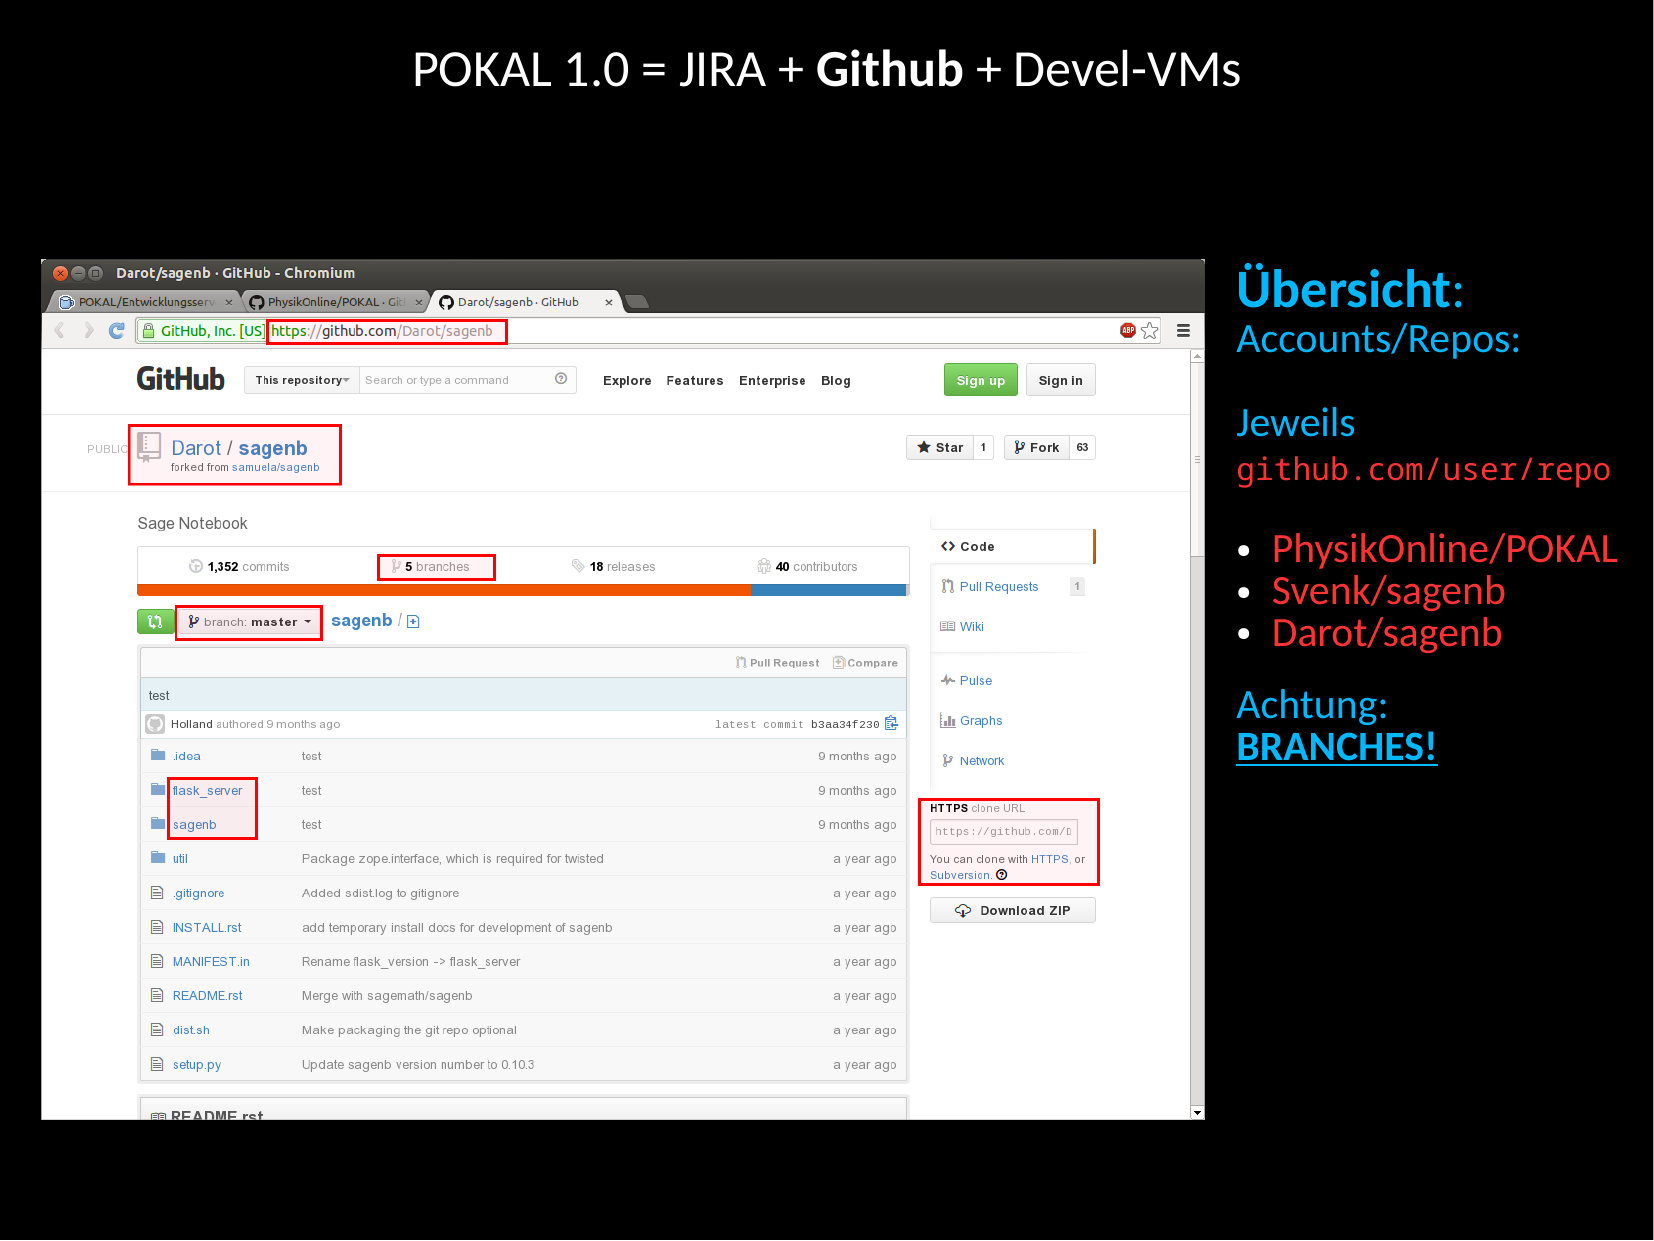

POKAL 1.0 = JIRA + Github + Devel-VMs
Übersicht:
Accounts/Repos:
Jeweils
github.com/user/repo
PhysikOnline/POKAL
Svenk/sagenb
Darot/sagenb
Achtung:
BRANCHES!